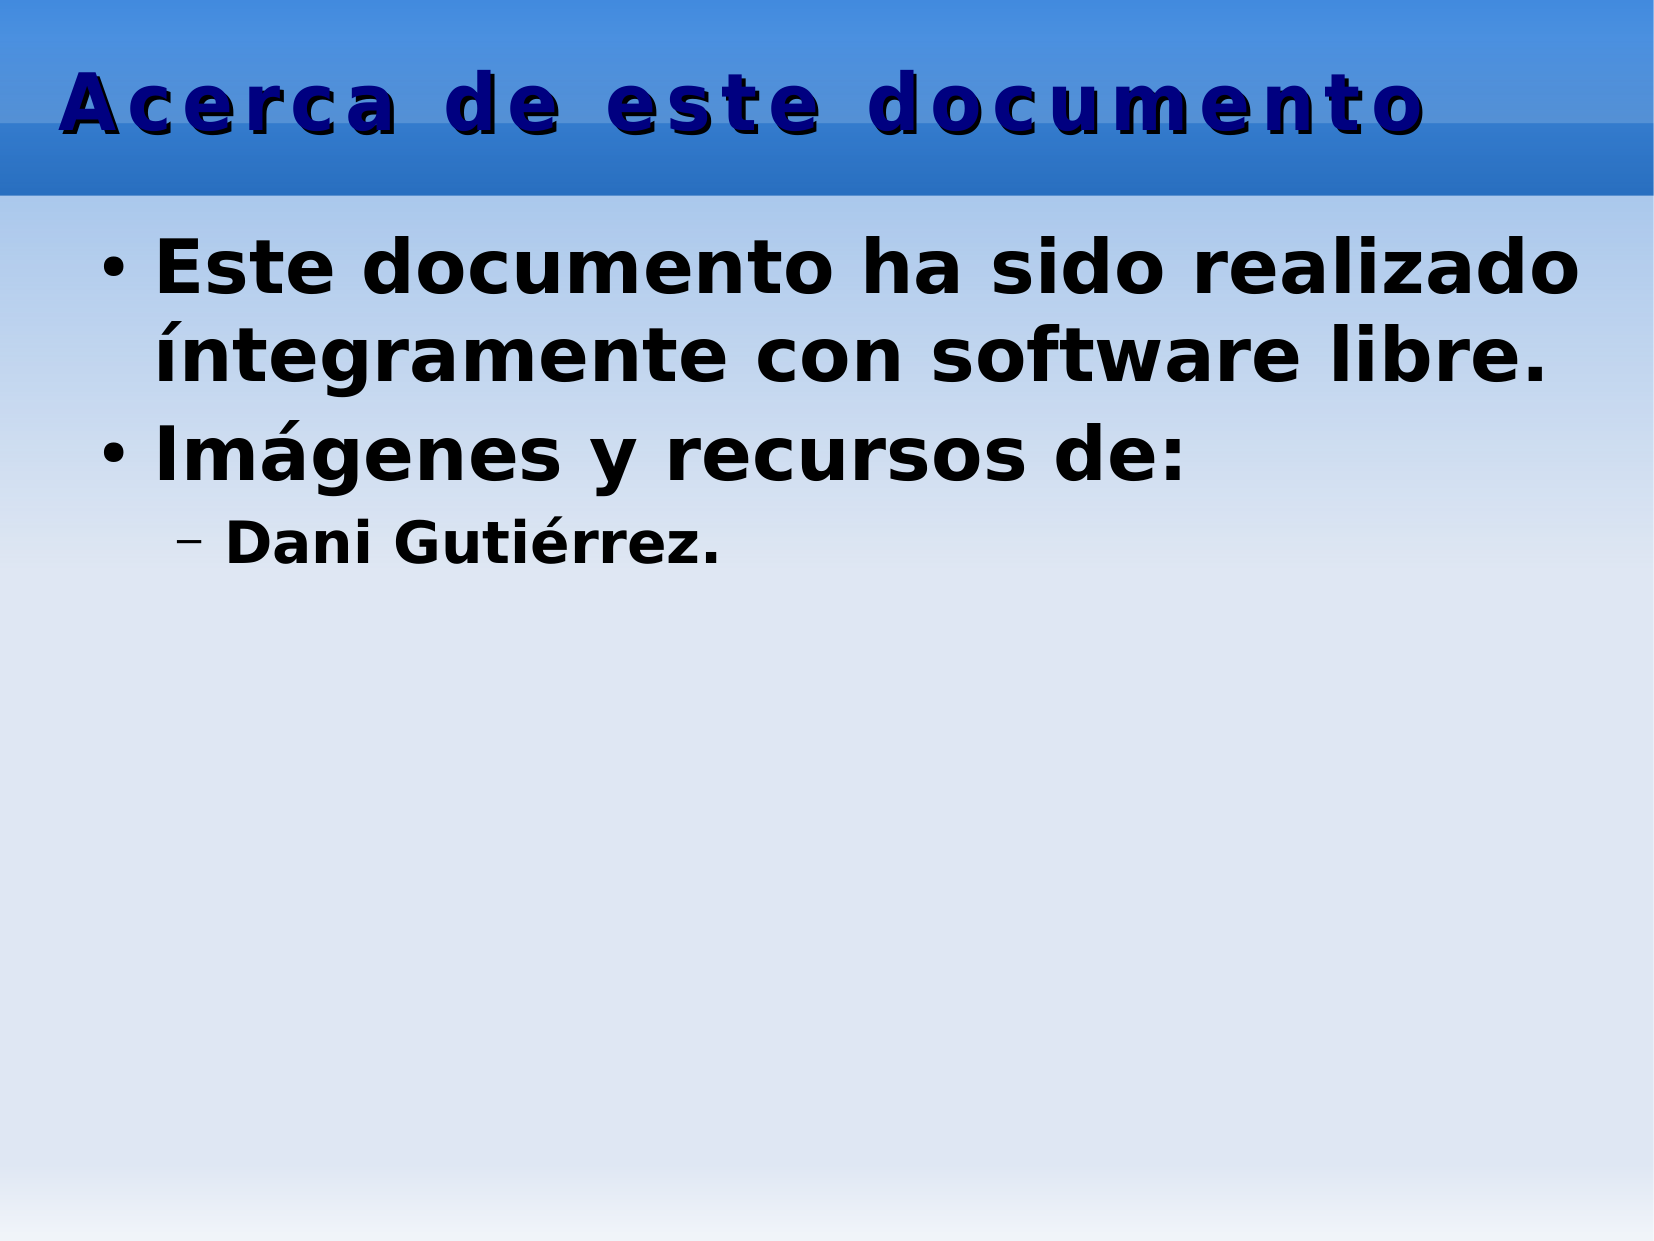

# Acerca de este documento
Este documento ha sido realizado íntegramente con software libre.
Imágenes y recursos de:
Dani Gutiérrez.